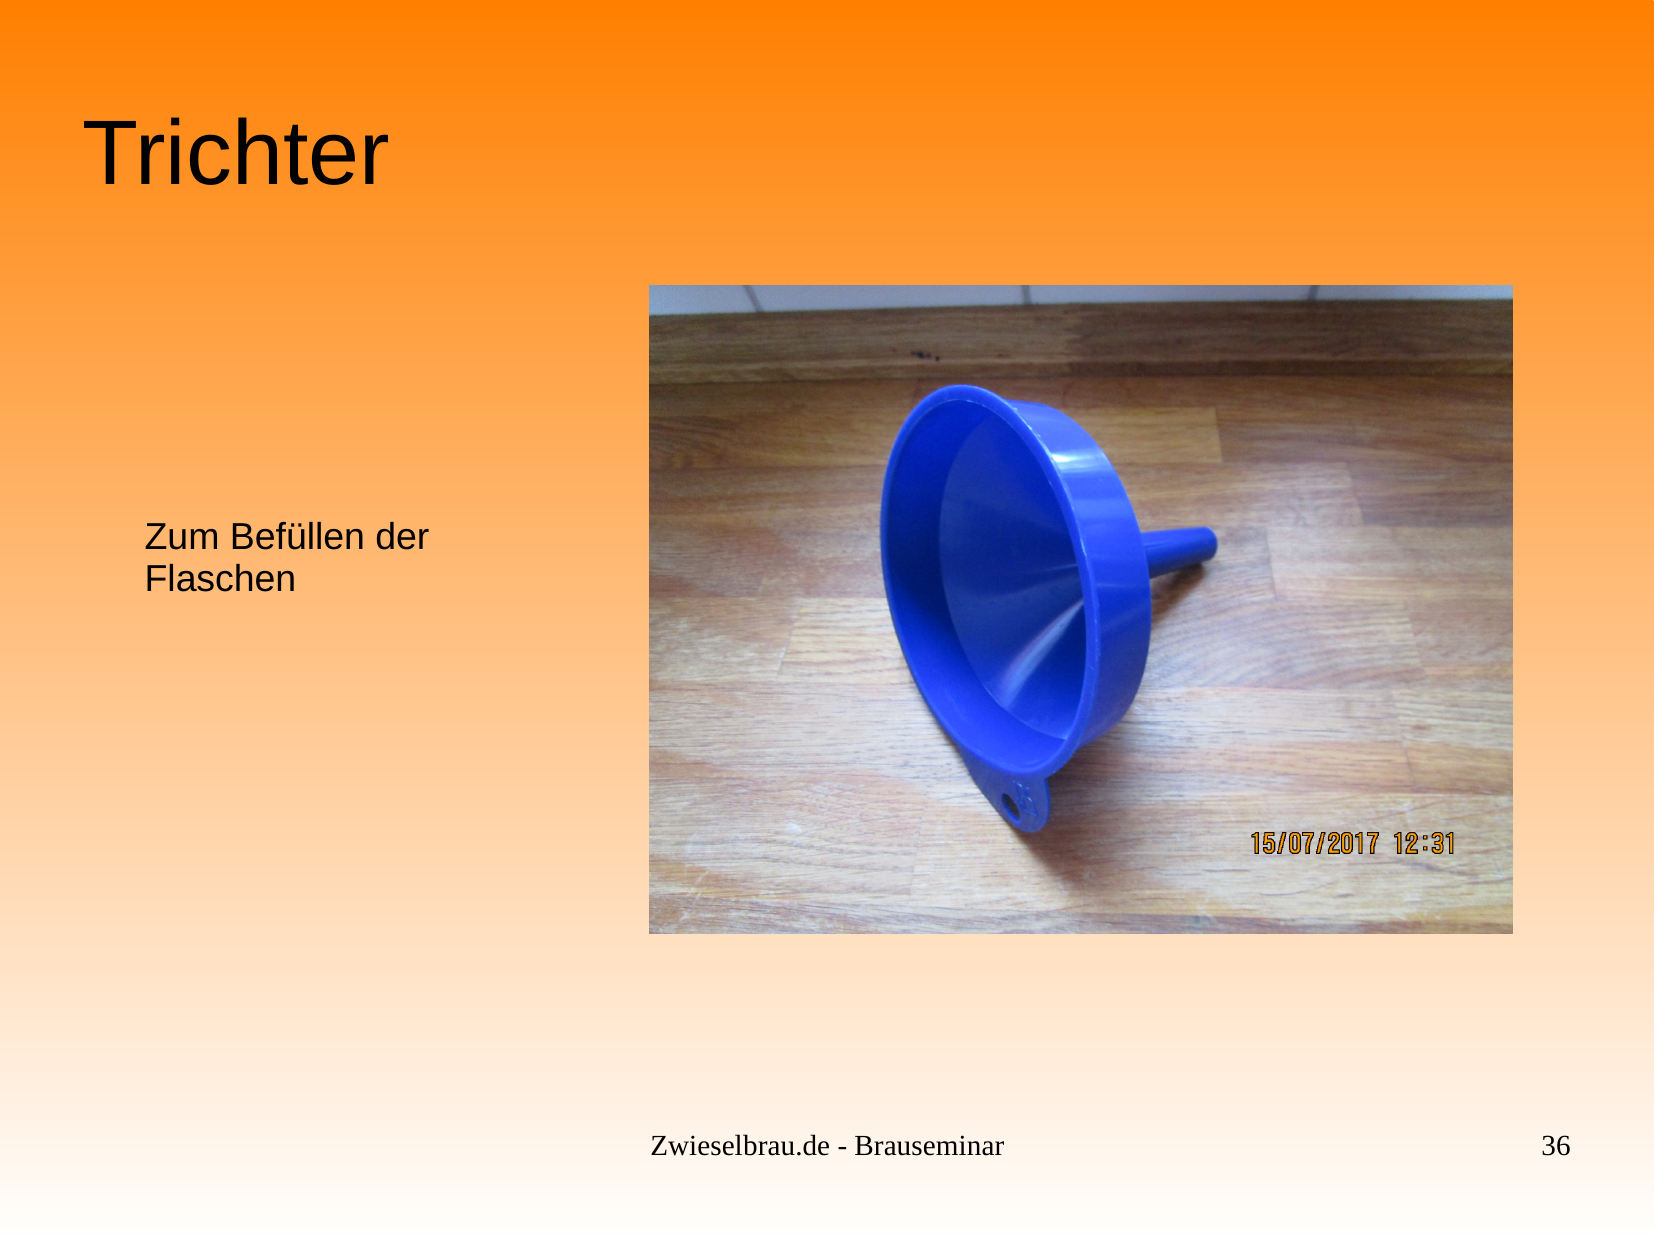

# Trichter
Zum Befüllen der Flaschen
Zwieselbrau.de - Brauseminar
36